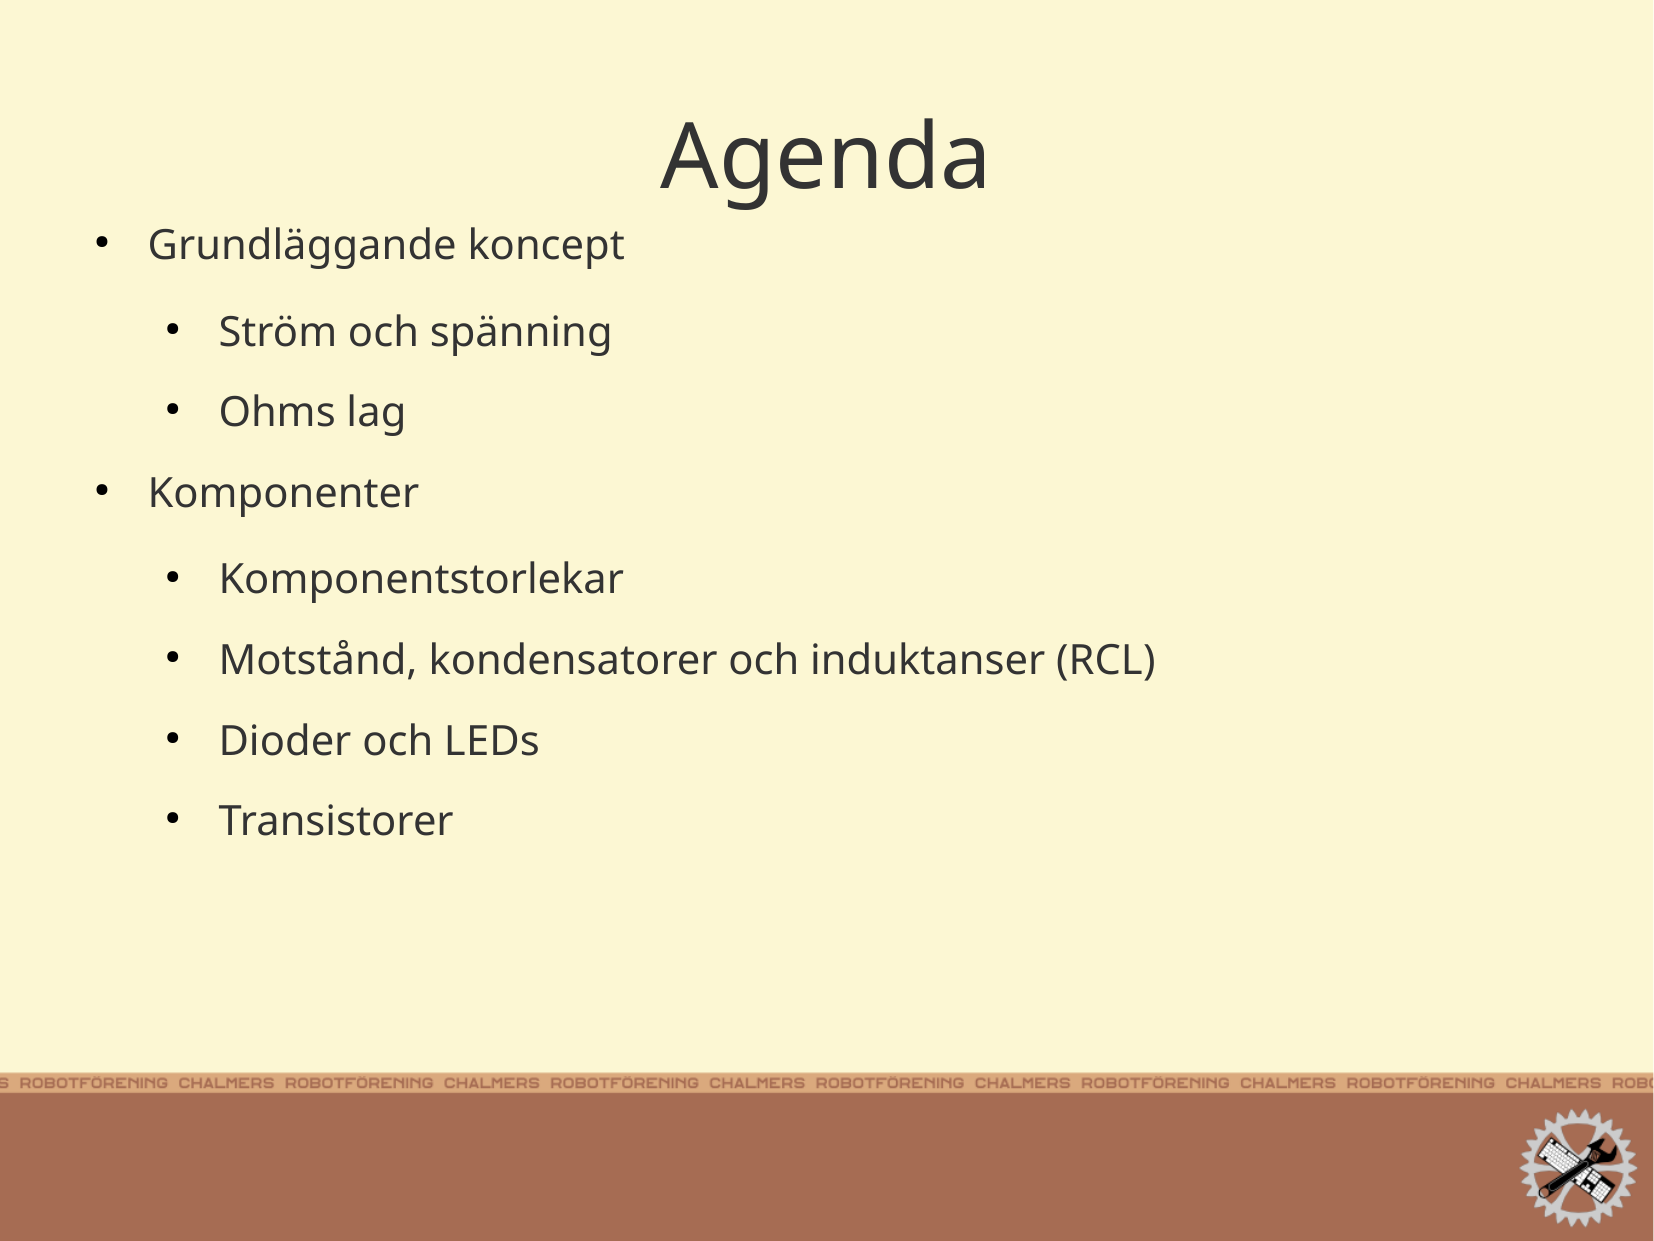

# Agenda
Grundläggande koncept
Ström och spänning
Ohms lag
Komponenter
Komponentstorlekar
Motstånd, kondensatorer och induktanser (RCL)
Dioder och LEDs
Transistorer